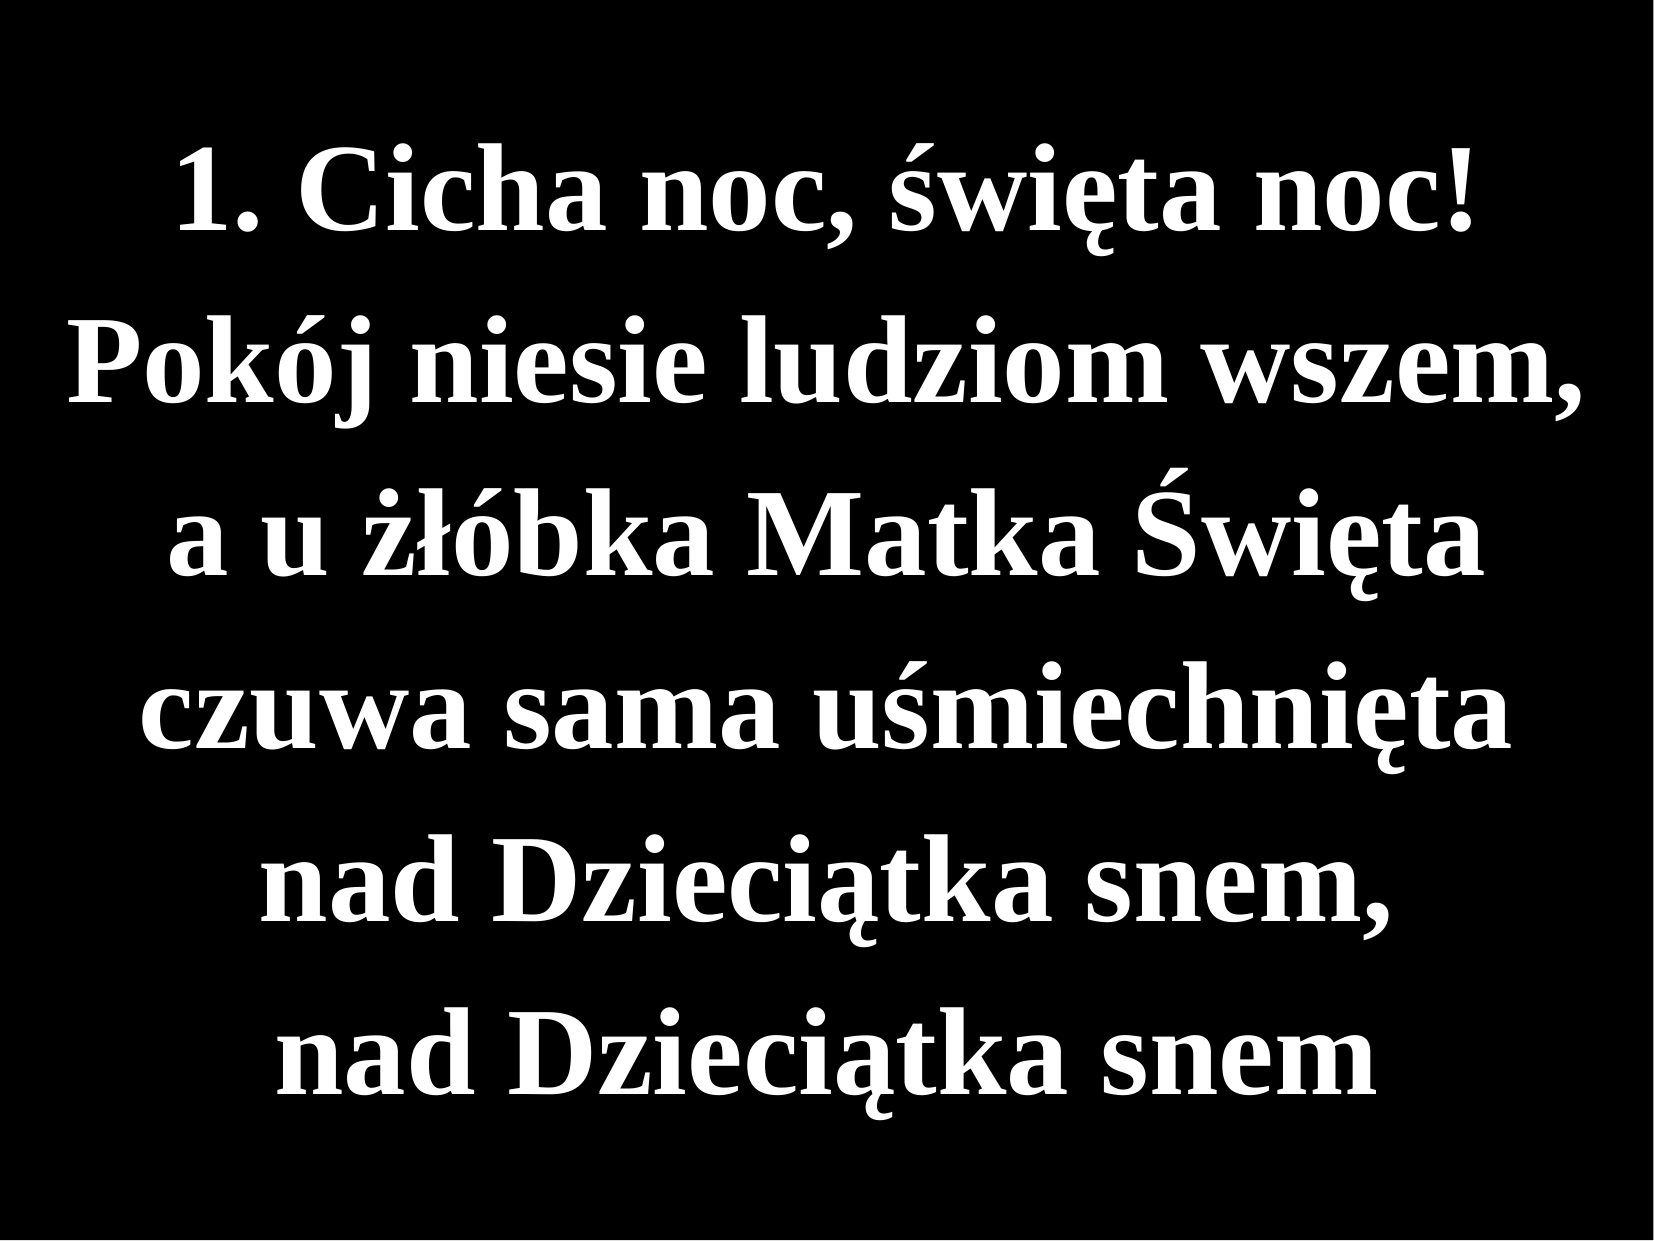

# 1. Cicha noc, święta noc! ppp Pokój niesie ludziom wszem, ppp a u żłóbka Matka Święta ppp czuwa sama uśmiechnięta ppp nad Dzieciątka snem, ppp nad Dzieciątka snem